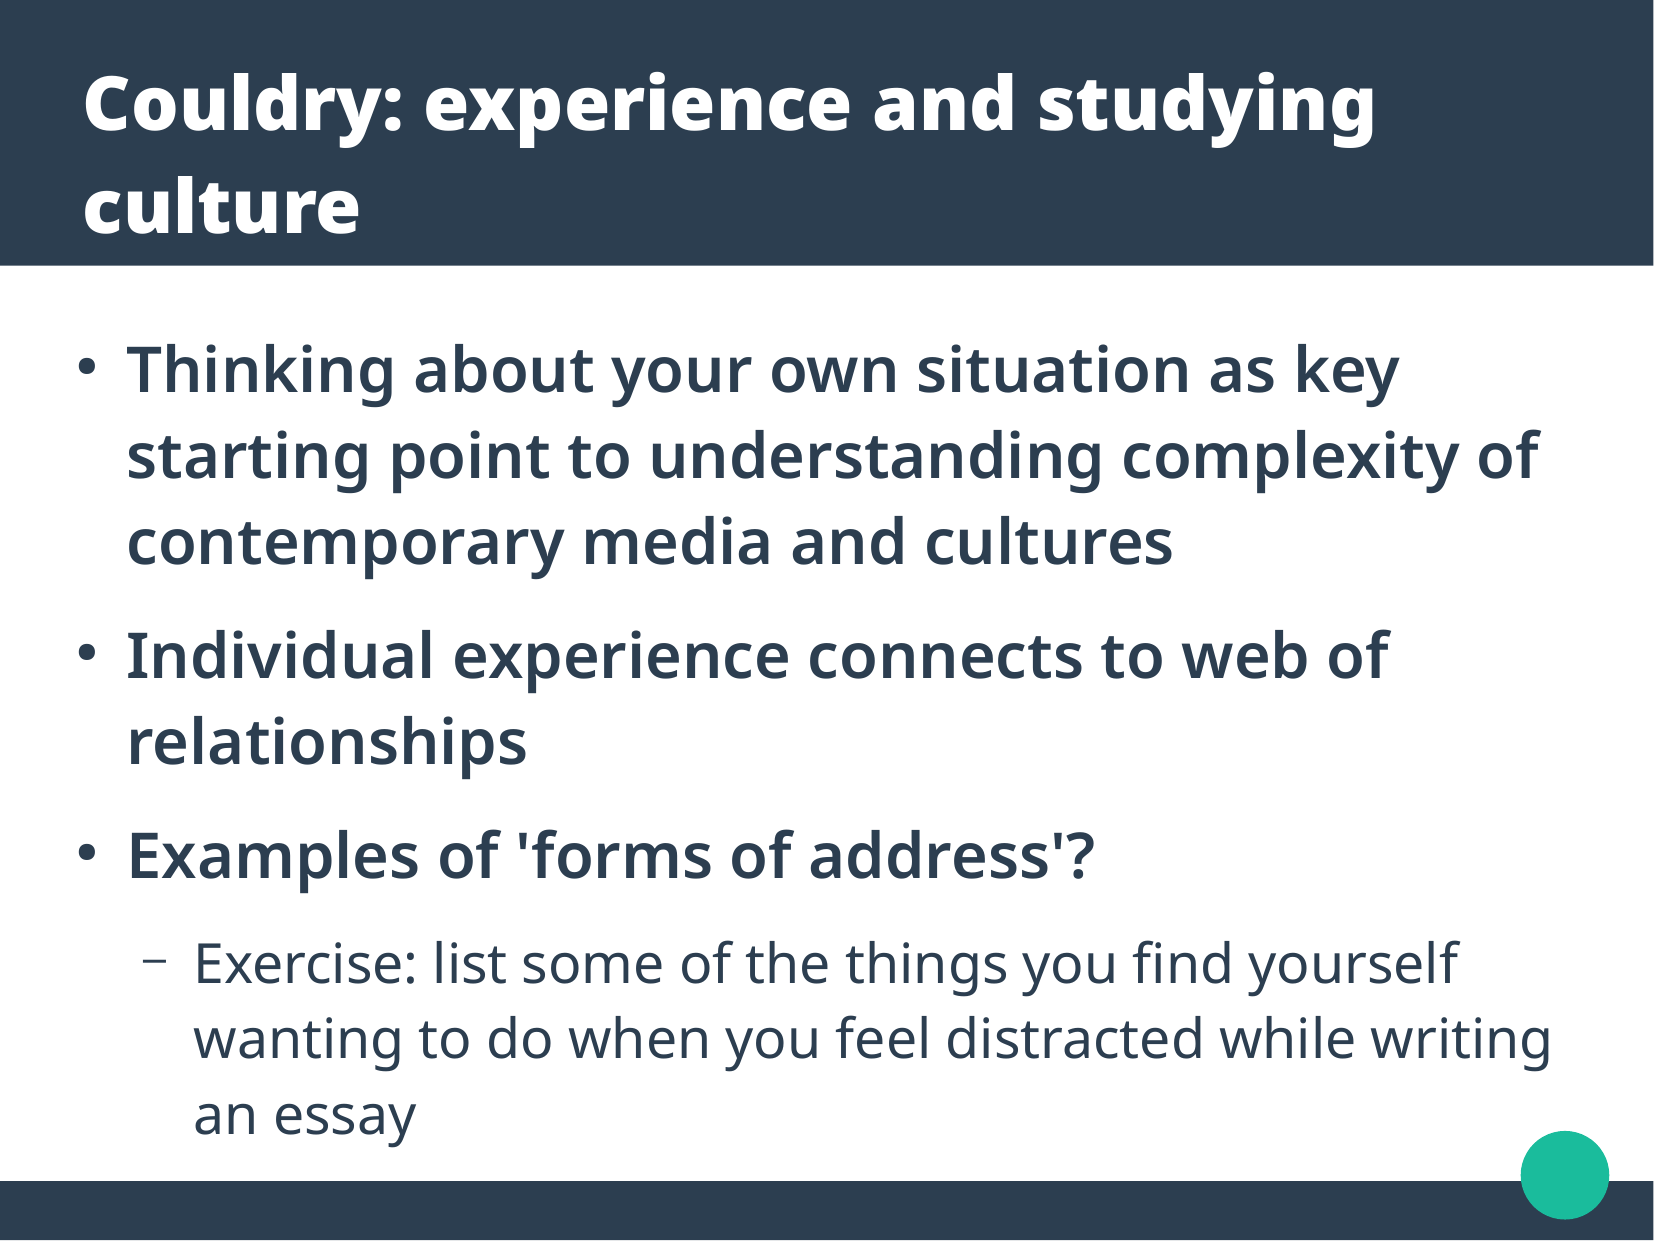

# Couldry: experience and studying culture
Thinking about your own situation as key starting point to understanding complexity of contemporary media and cultures
Individual experience connects to web of relationships
Examples of 'forms of address'?
Exercise: list some of the things you find yourself wanting to do when you feel distracted while writing an essay